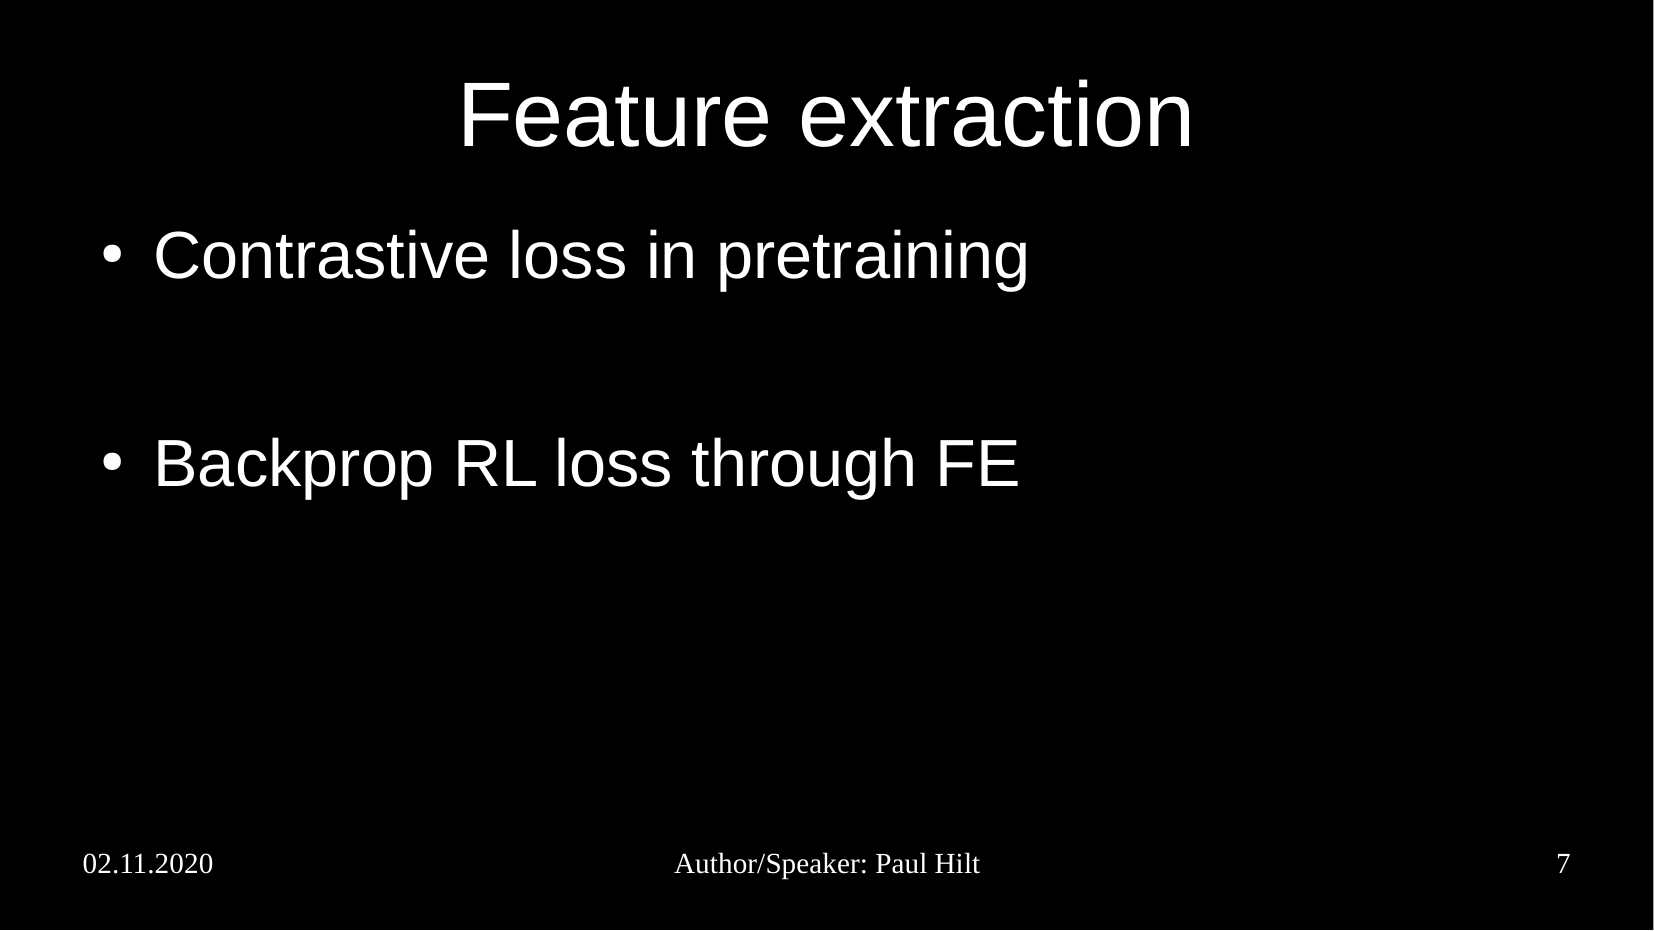

# Feature extraction
Contrastive loss in pretraining
Backprop RL loss through FE
7